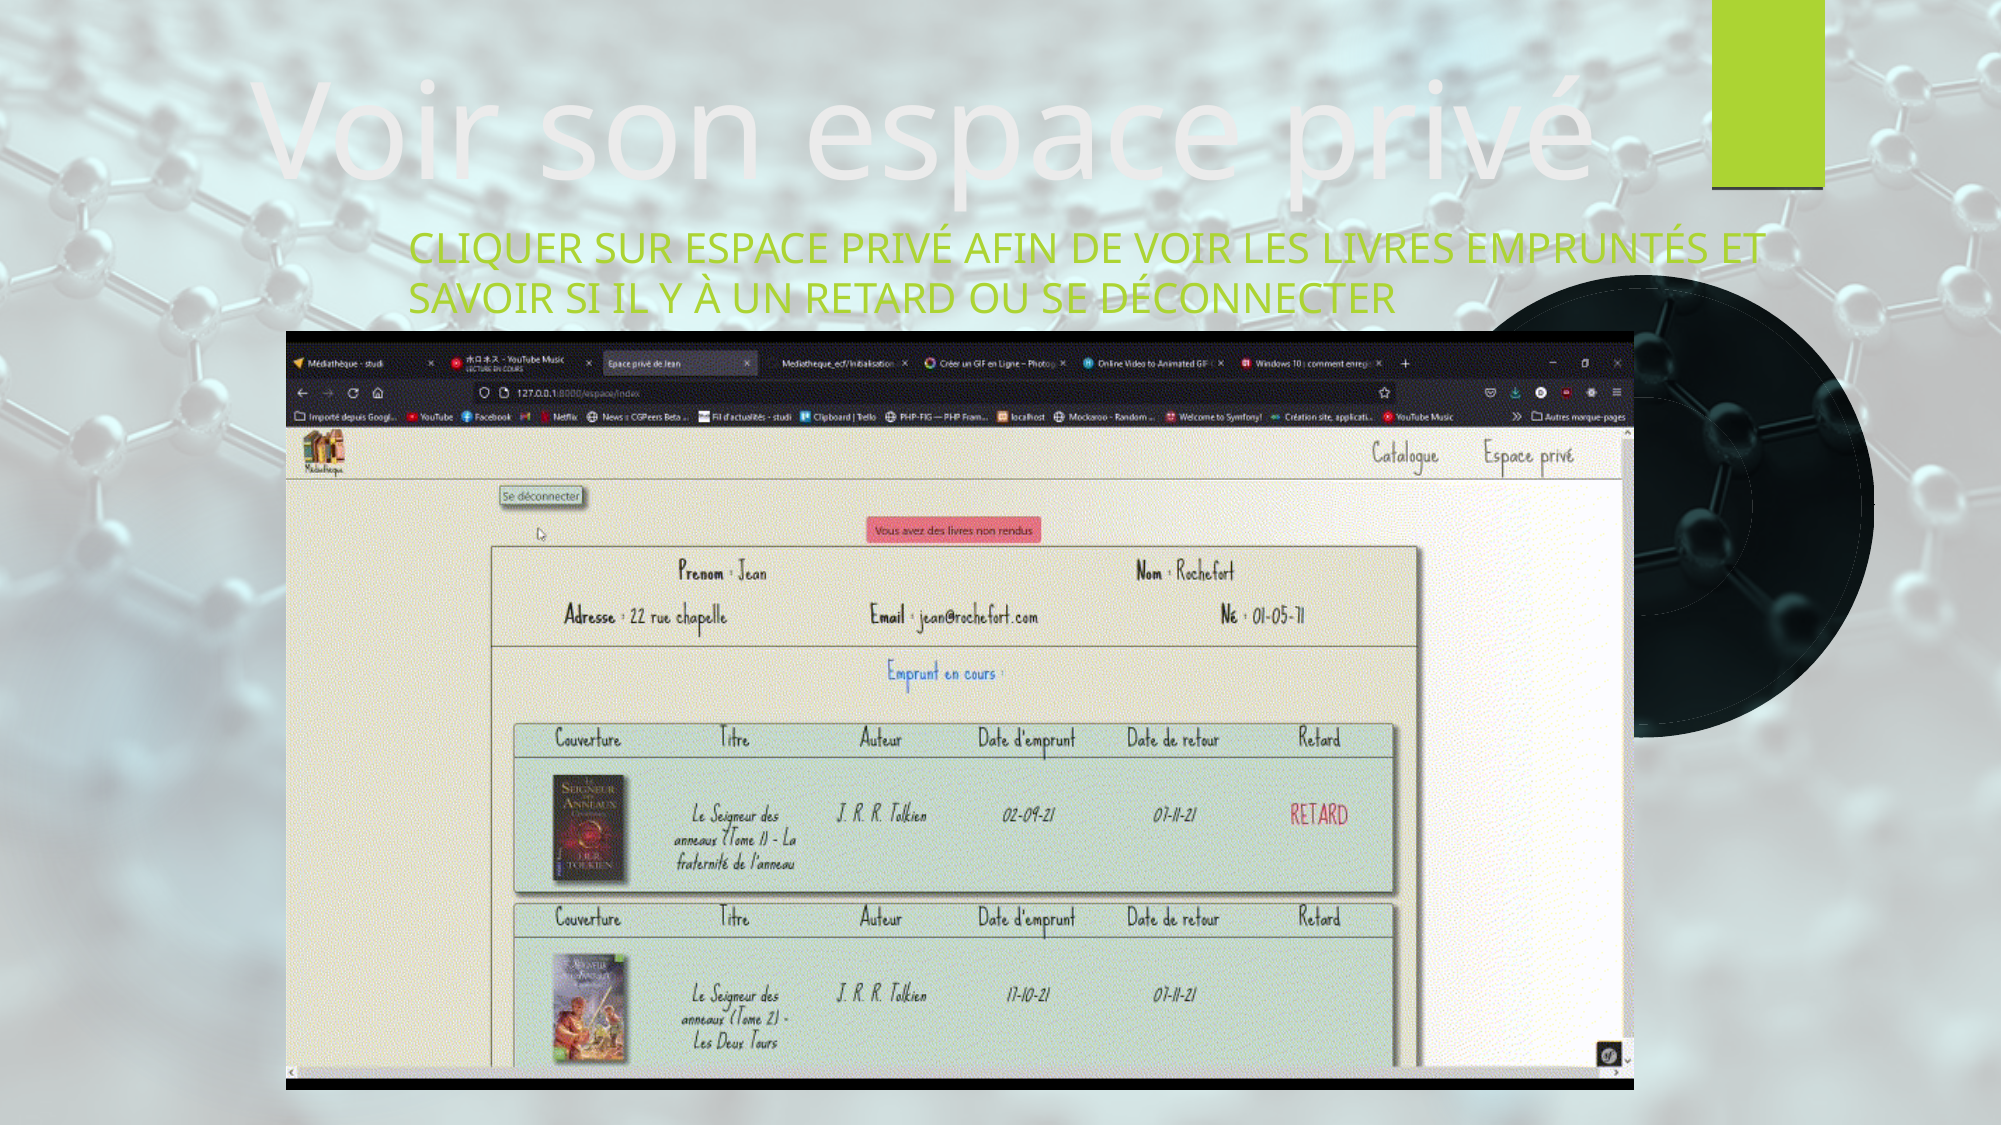

# Voir son espace privé
Cliquer sur espace privé afin de voir les livres empruntés et savoir si il y à un retard ou se déconnecter